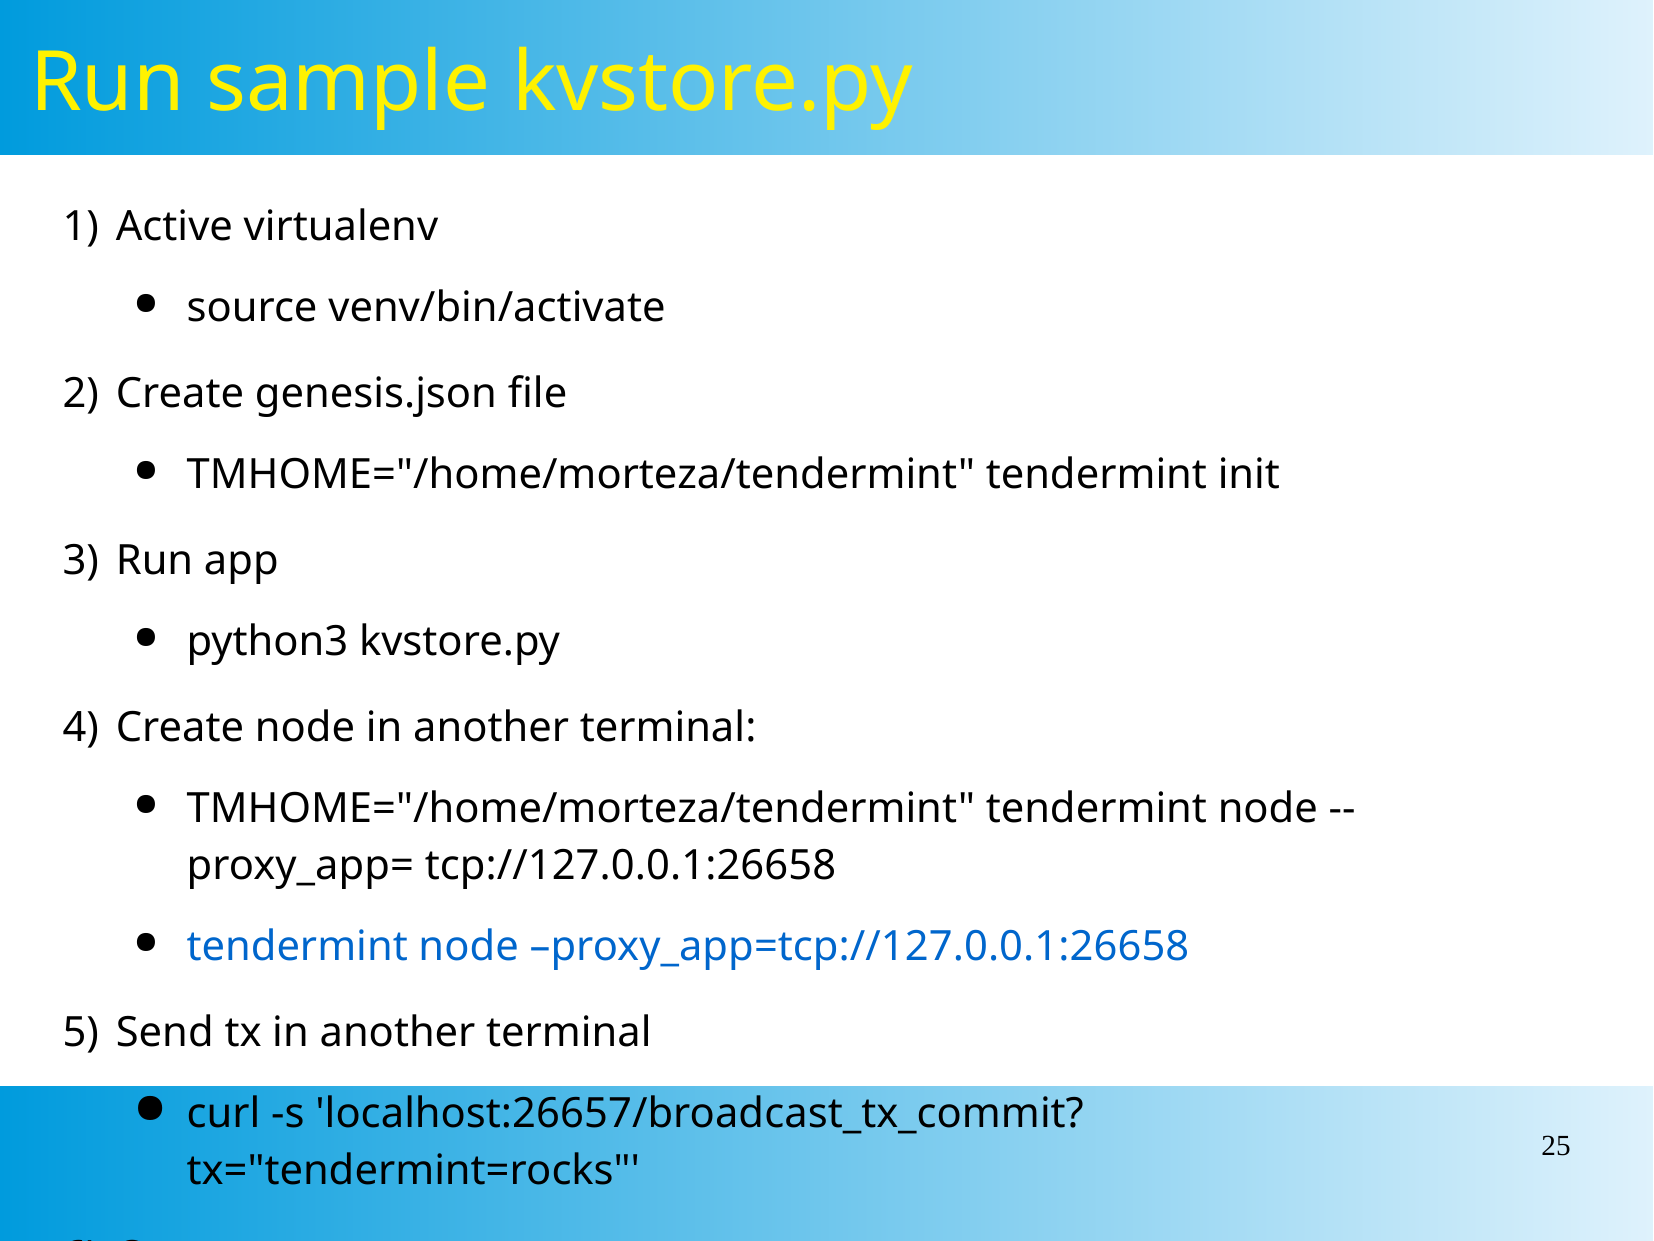

# Run sample kvstore.py
Active virtualenv
source venv/bin/activate
Create genesis.json file
TMHOME="/home/morteza/tendermint" tendermint init
Run app
python3 kvstore.py
Create node in another terminal:
TMHOME="/home/morteza/tendermint" tendermint node --proxy_app= tcp://127.0.0.1:26658
tendermint node –proxy_app=tcp://127.0.0.1:26658
Send tx in another terminal
curl -s 'localhost:26657/broadcast_tx_commit?tx="tendermint=rocks"'
Query
curl -s 'localhost:26657/abci_query?data="tendermint"'
25